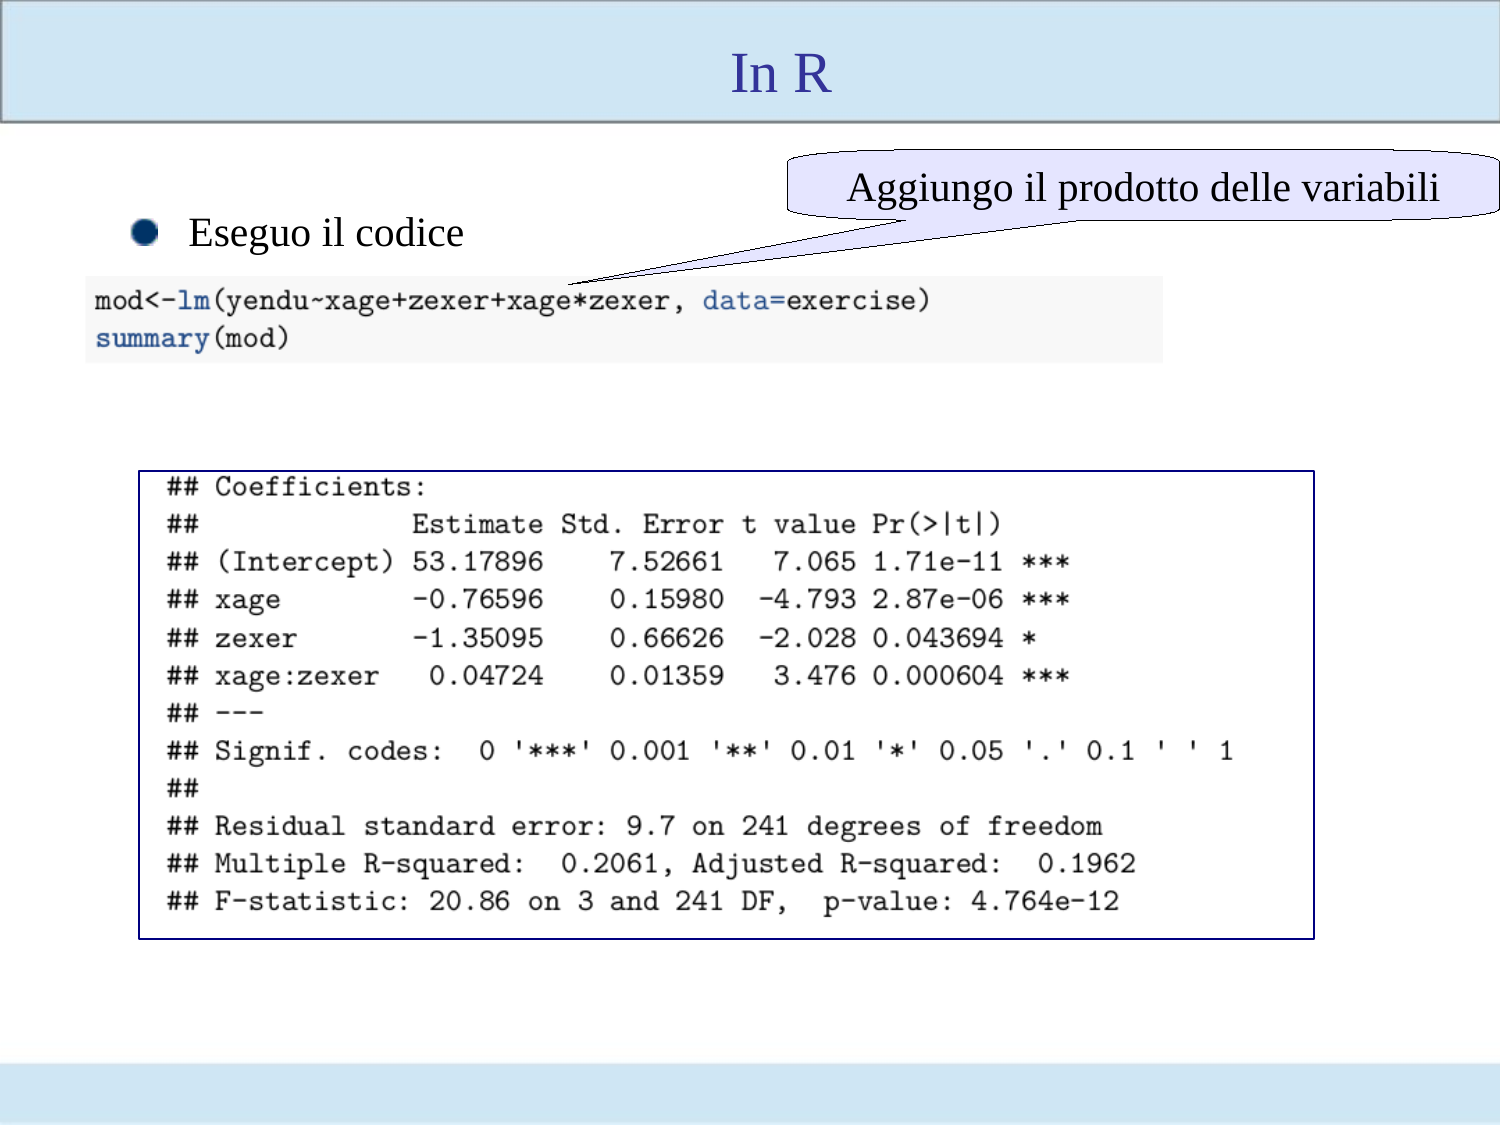

# In R
Aggiungo il prodotto delle variabili
Eseguo il codice